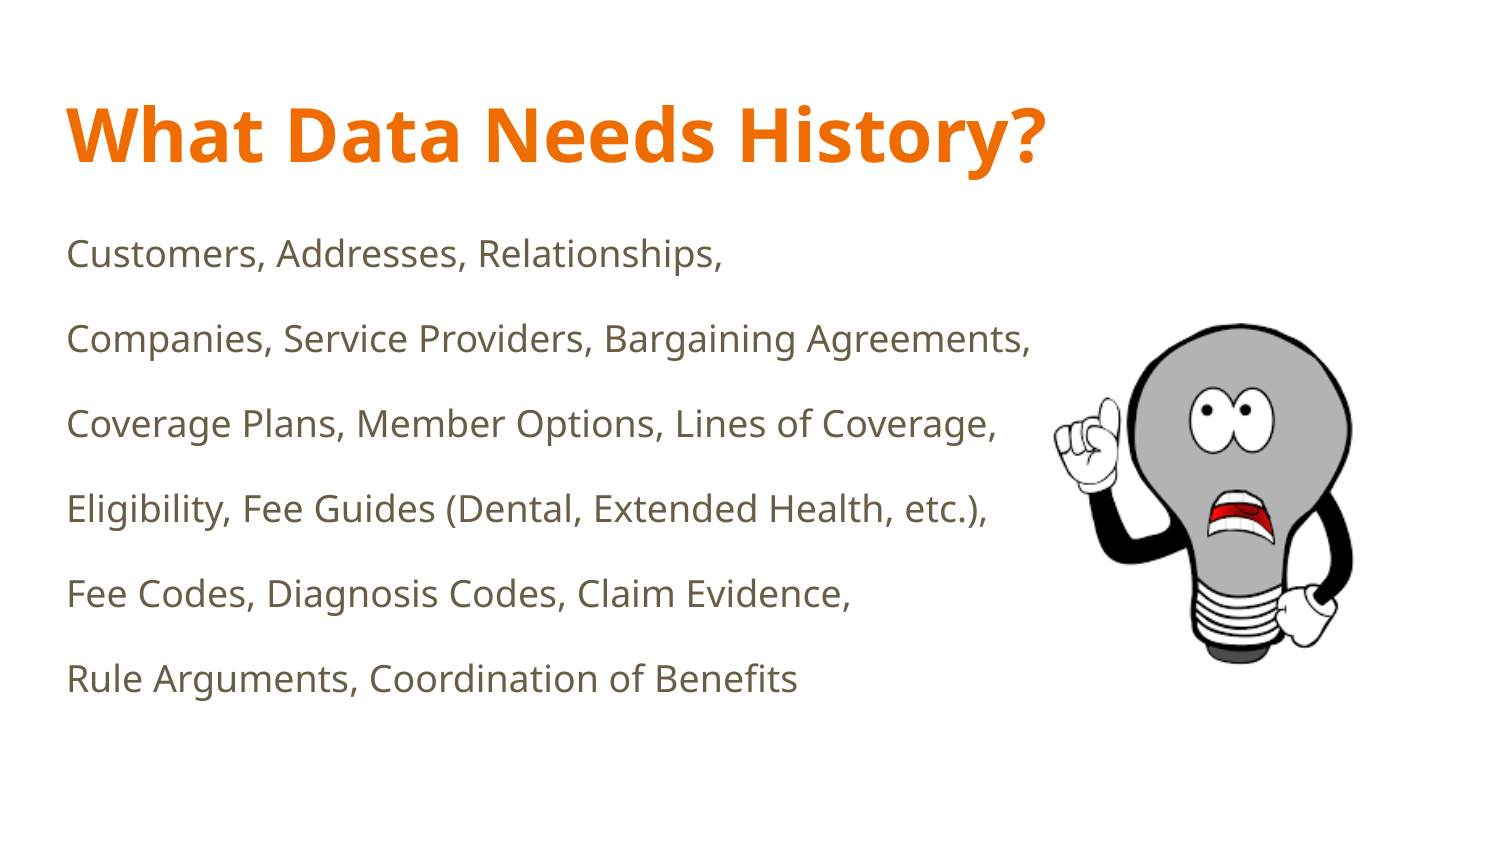

What Data Needs History?
# Customers, Addresses, Relationships,
Companies, Service Providers, Bargaining Agreements,
Coverage Plans, Member Options, Lines of Coverage,
Eligibility, Fee Guides (Dental, Extended Health, etc.),
Fee Codes, Diagnosis Codes, Claim Evidence,
Rule Arguments, Coordination of Benefits